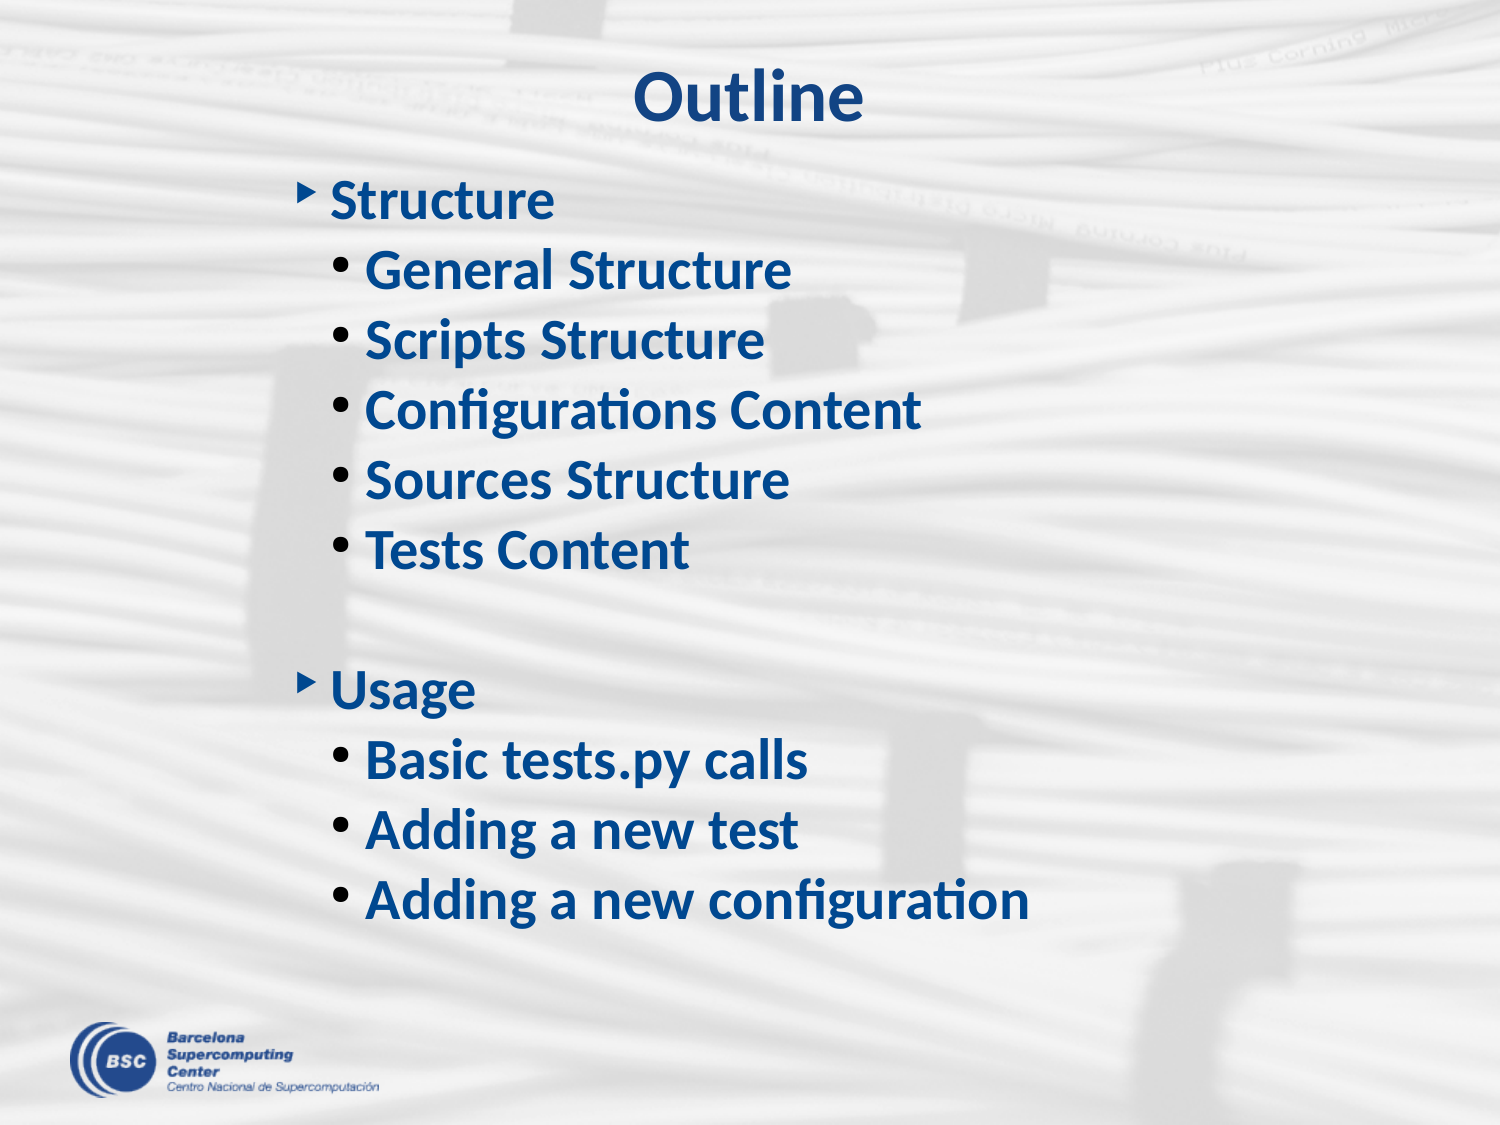

Outline
Structure
General Structure
Scripts Structure
Configurations Content
Sources Structure
Tests Content
Usage
Basic tests.py calls
Adding a new test
Adding a new configuration